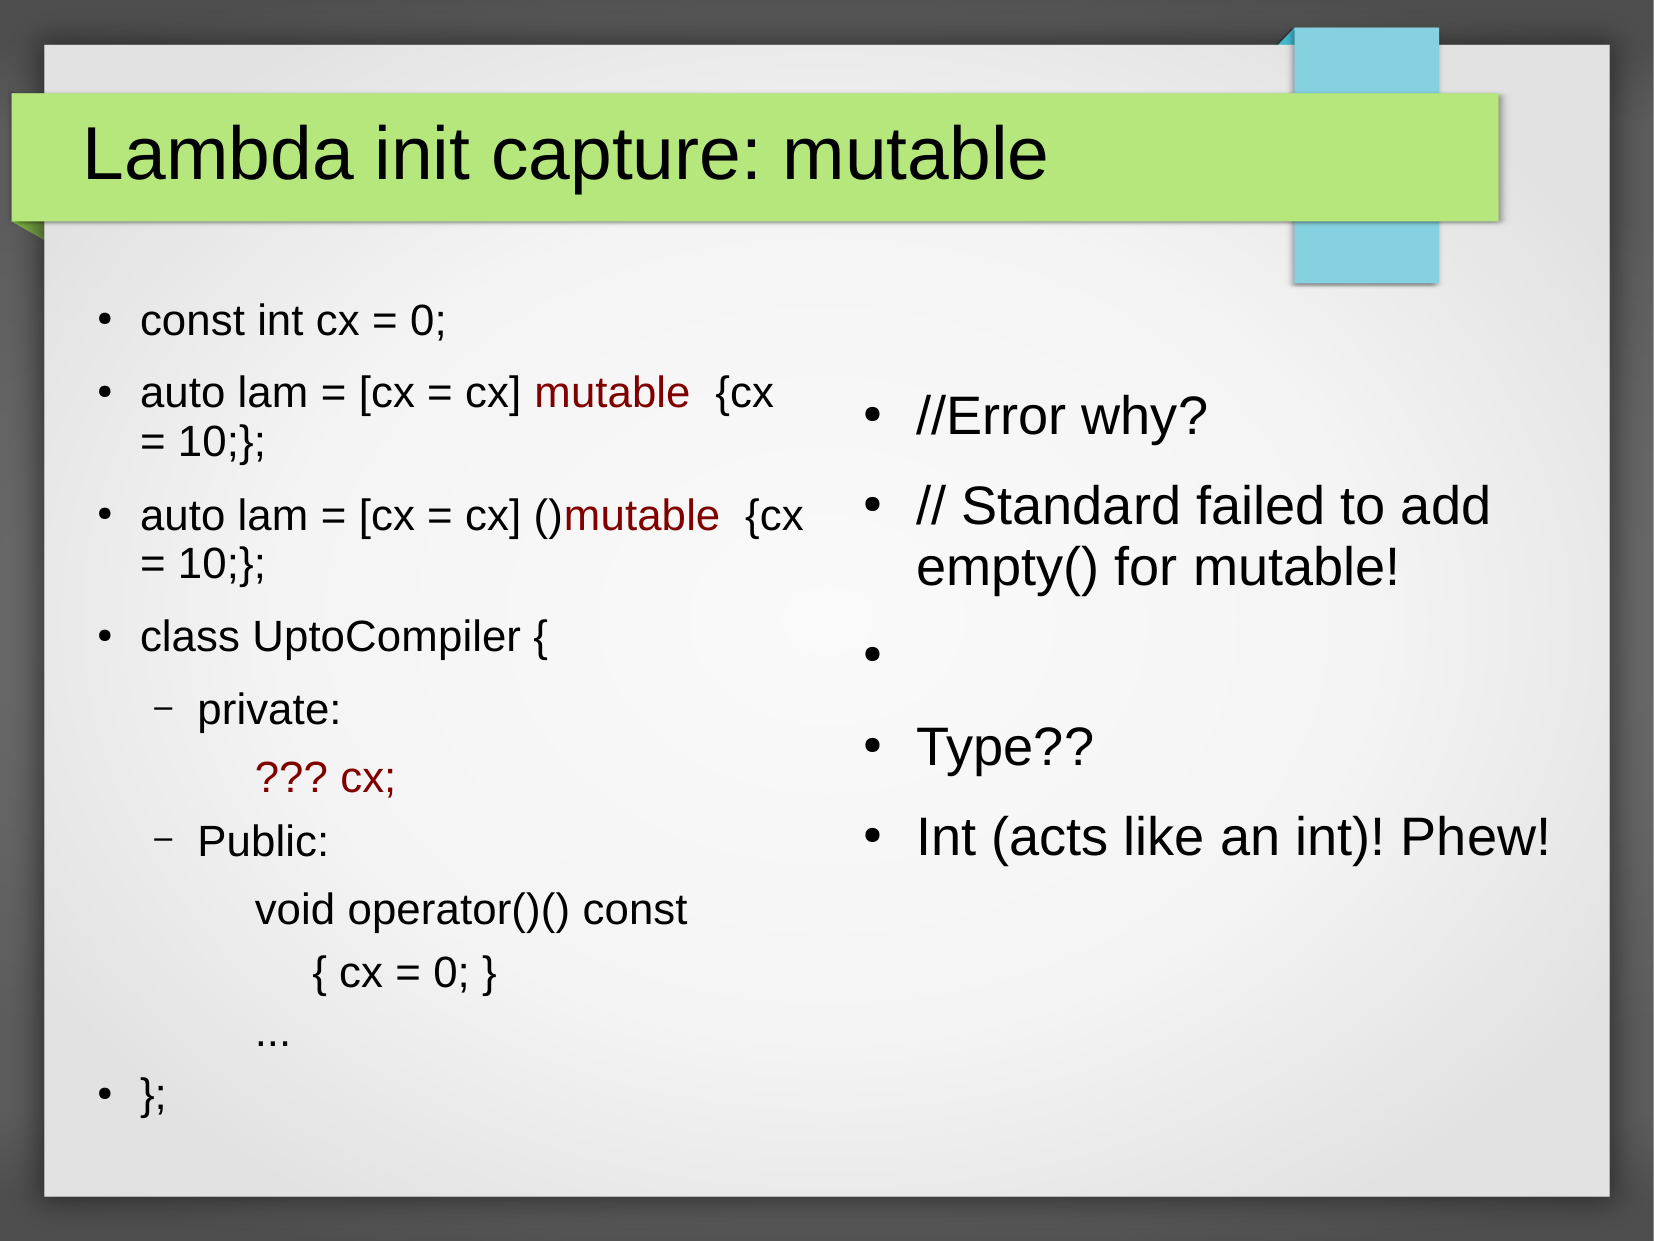

# Lambda init capture: mutable
const int cx = 0;
auto lam = [cx = cx] mutable {cx = 10;};
auto lam = [cx = cx] ()mutable {cx = 10;};
class UptoCompiler {
private:
??? cx;
Public:
void operator()() const
{ cx = 0; }
...
};
//Error why?
// Standard failed to add empty() for mutable!
Type??
Int (acts like an int)! Phew!